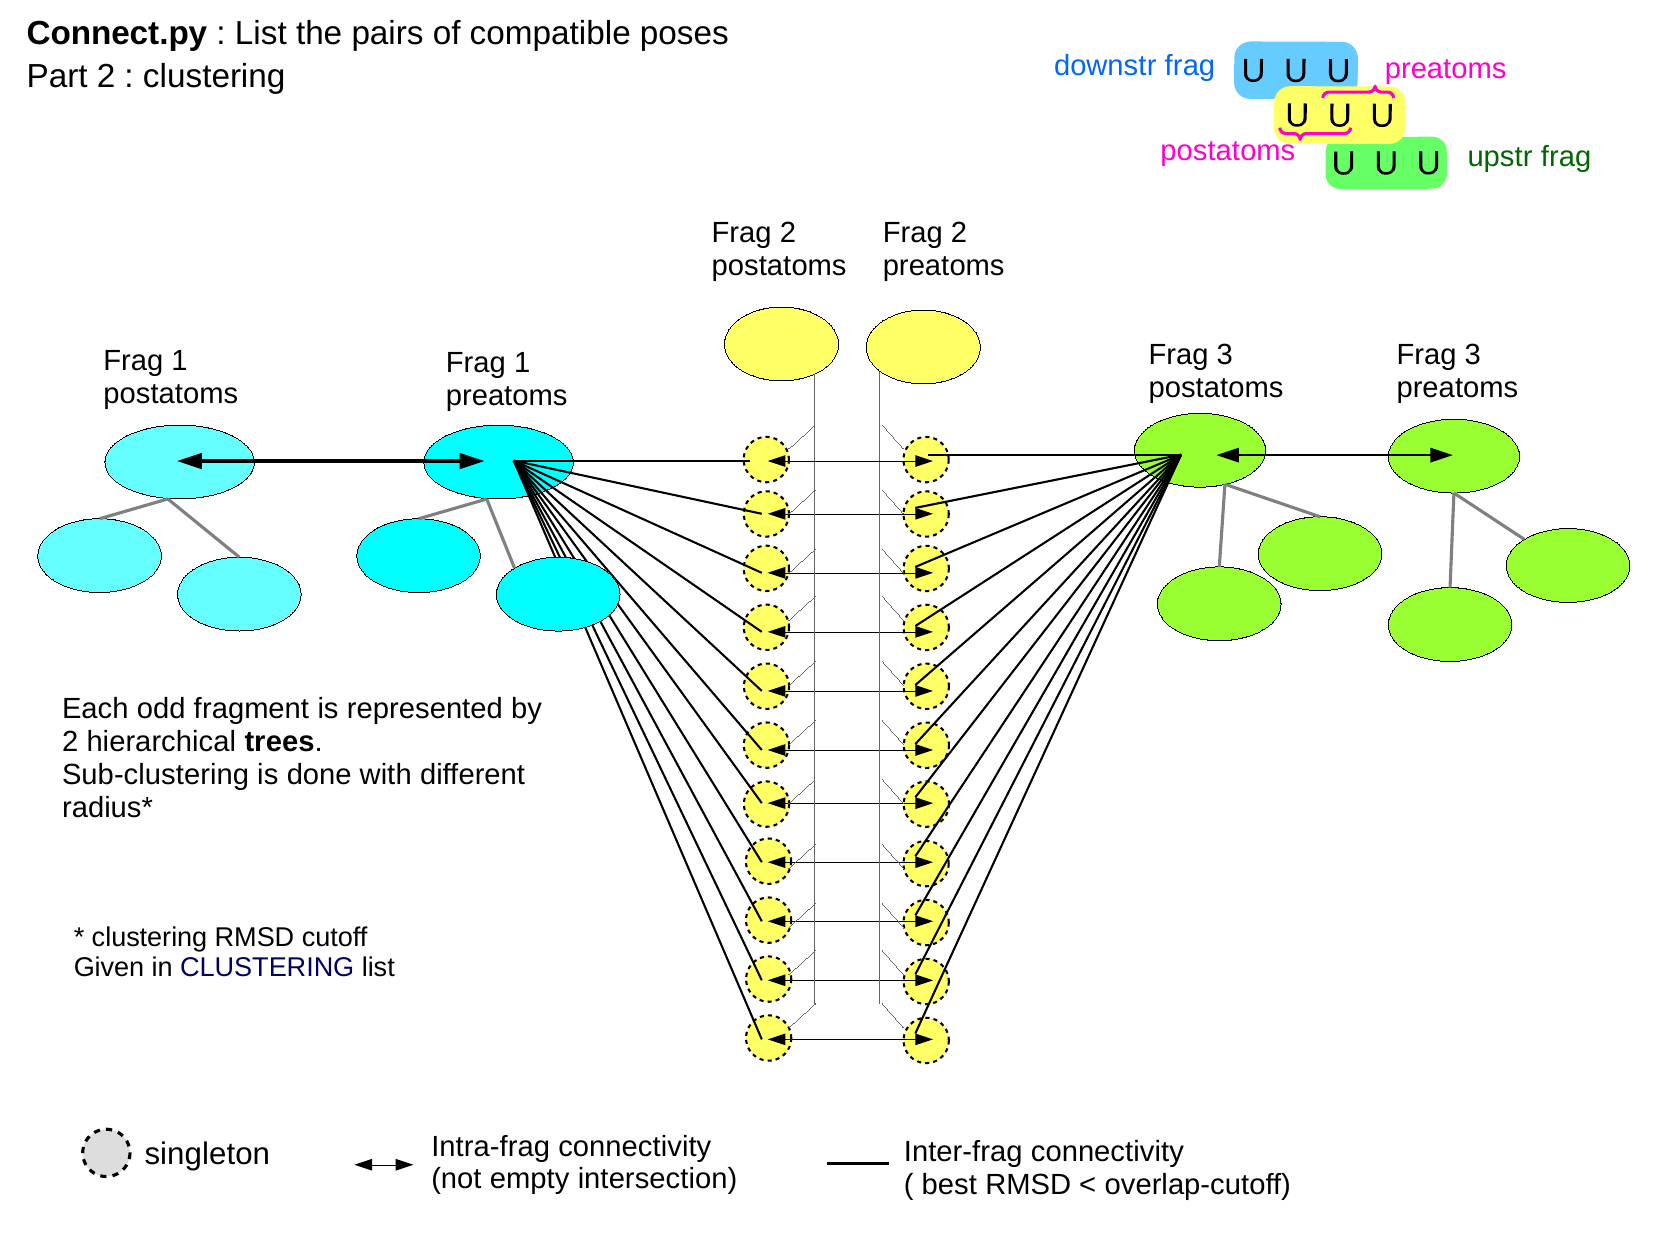

Connect.py : List the pairs of compatible poses
Part 2 : clustering
downstr frag
U U U
preatoms
U U U
postatoms
upstr frag
U U U
Frag 2
postatoms
Frag 2
preatoms
Frag 3
postatoms
Frag 3
preatoms
Frag 1
postatoms
Frag 1
preatoms
Each odd fragment is represented by 2 hierarchical trees.
Sub-clustering is done with different radius*
* clustering RMSD cutoff
Given in CLUSTERING list
Intra-frag connectivity
(not empty intersection)
Inter-frag connectivity
( best RMSD < overlap-cutoff)
singleton